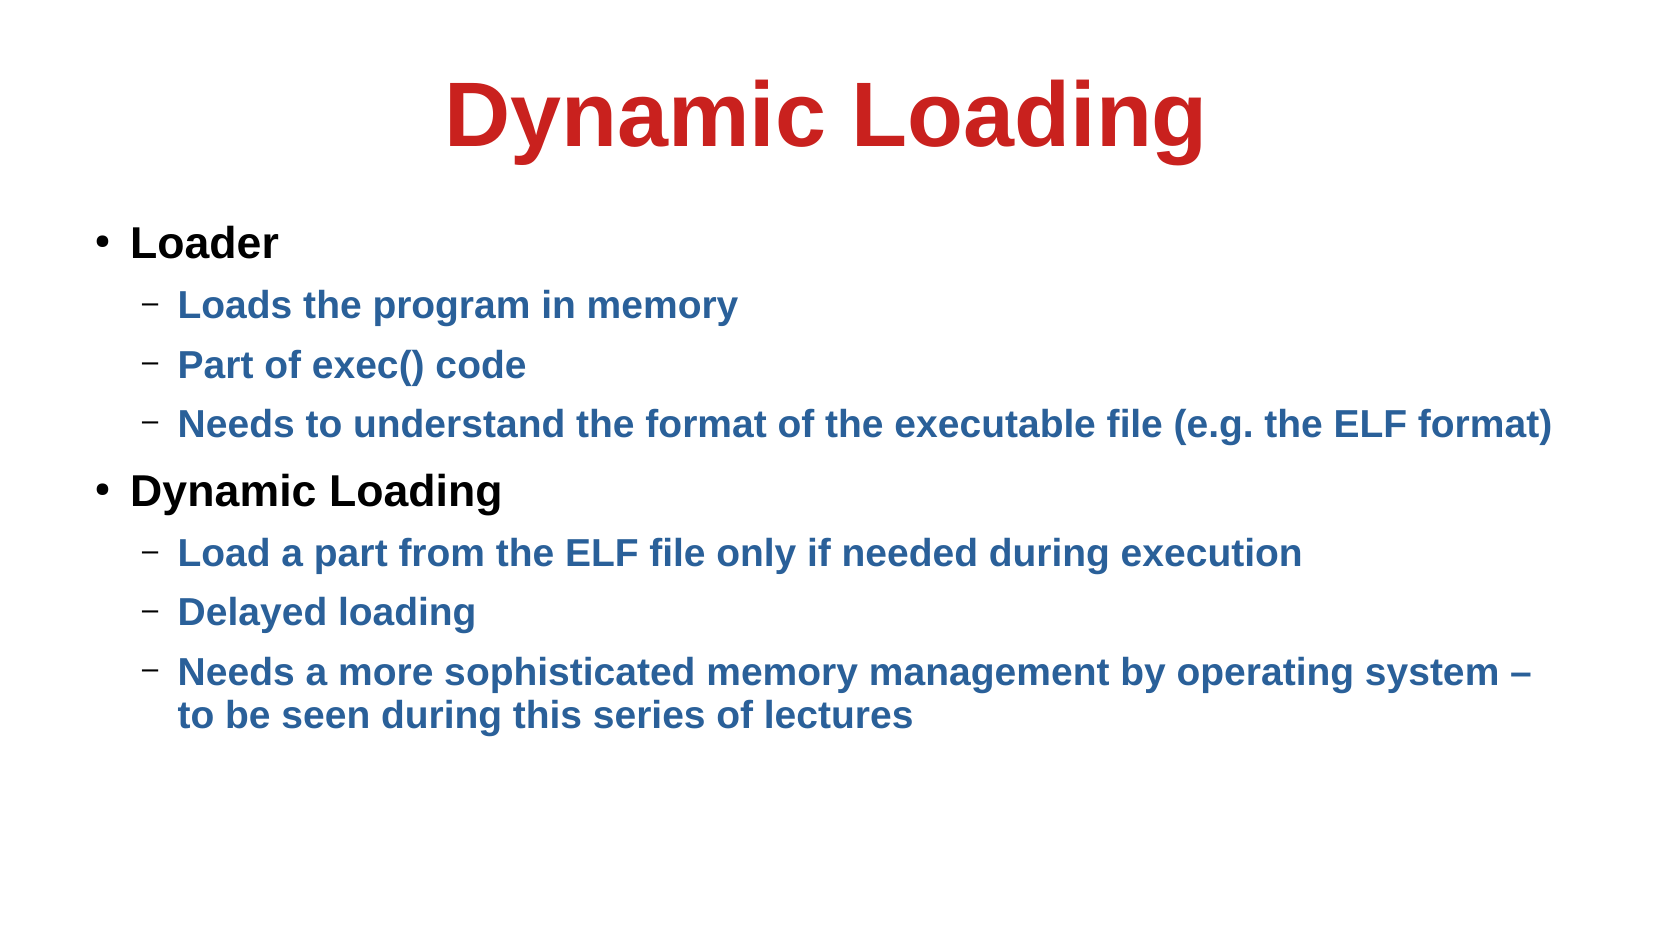

# Dynamic Loading
Loader
Loads the program in memory
Part of exec() code
Needs to understand the format of the executable file (e.g. the ELF format)
Dynamic Loading
Load a part from the ELF file only if needed during execution
Delayed loading
Needs a more sophisticated memory management by operating system – to be seen during this series of lectures